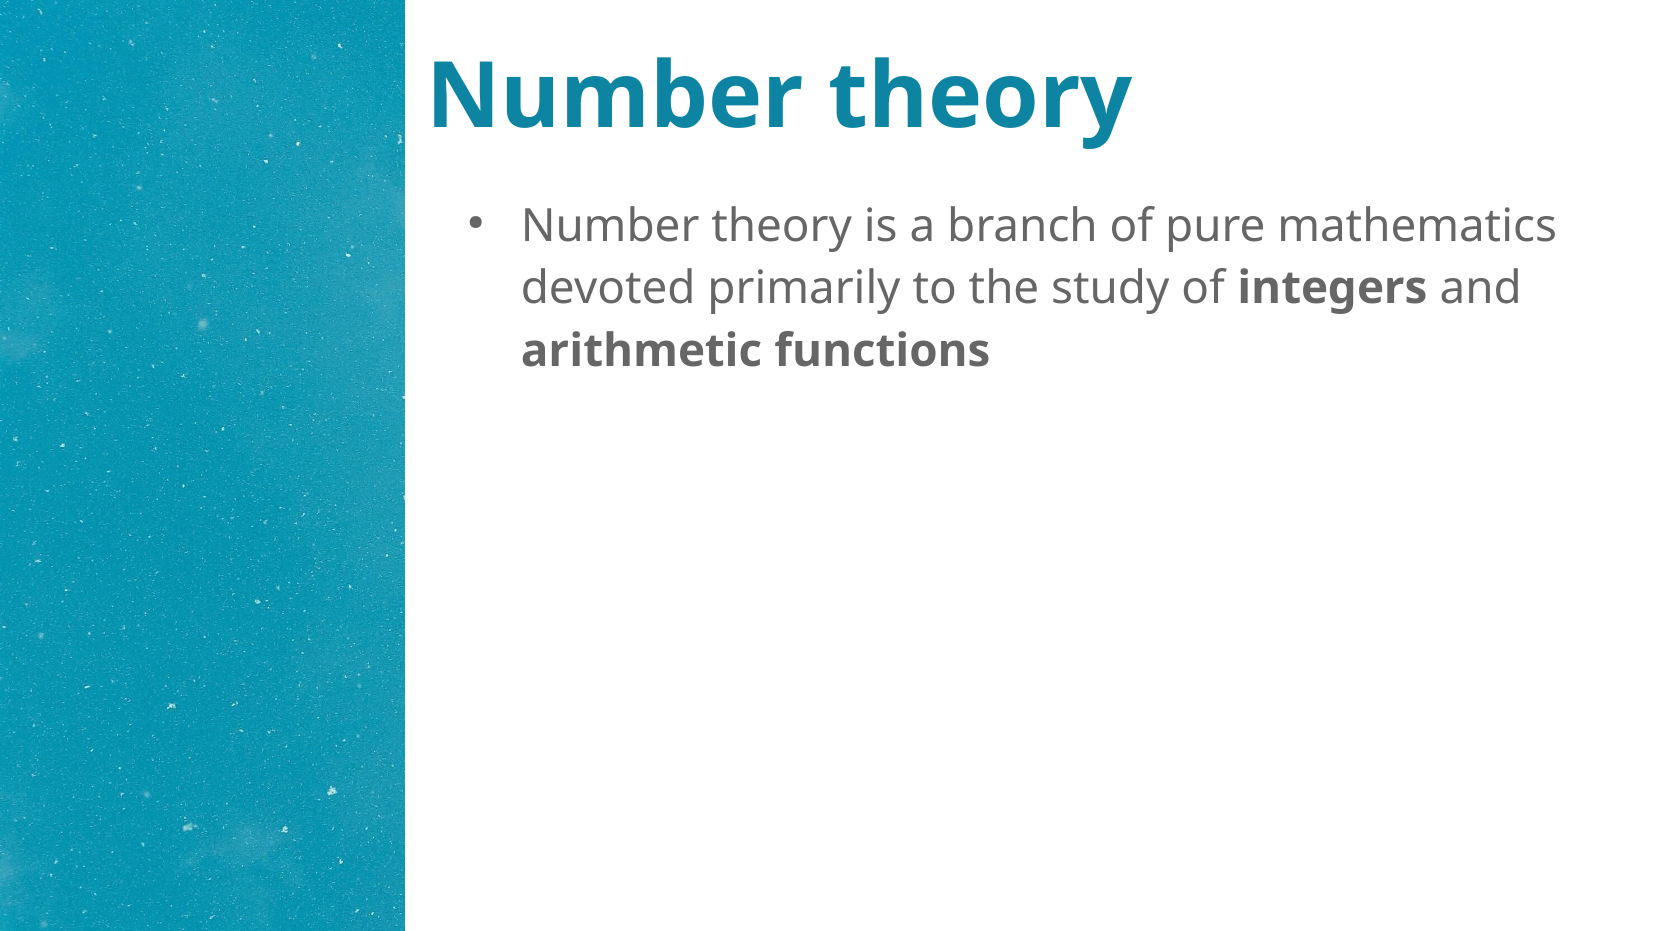

# Number theory
Number theory is a branch of pure mathematics devoted primarily to the study of integers and arithmetic functions